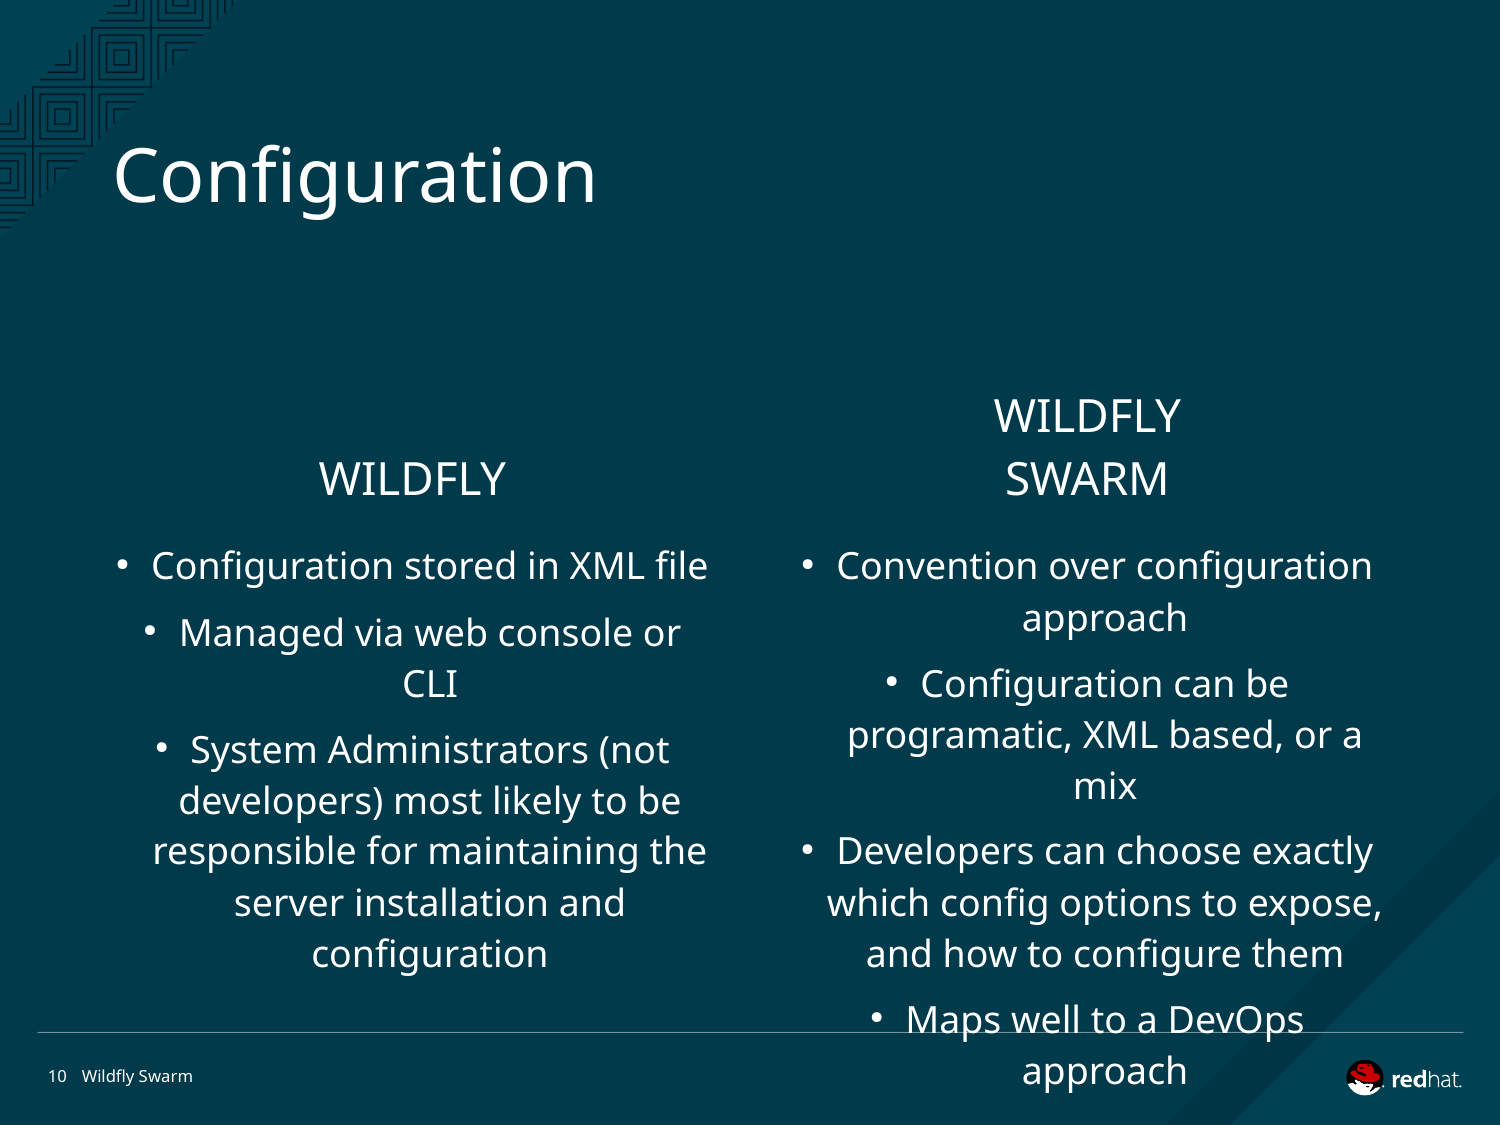

# Configuration
WILDFLY
SWARM
WILDFLY
Configuration stored in XML file
Managed via web console or CLI
System Administrators (not developers) most likely to be responsible for maintaining the server installation and configuration
Convention over configuration approach
Configuration can be programatic, XML based, or a mix
Developers can choose exactly which config options to expose, and how to configure them
Maps well to a DevOps approach
10
Wildfly Swarm